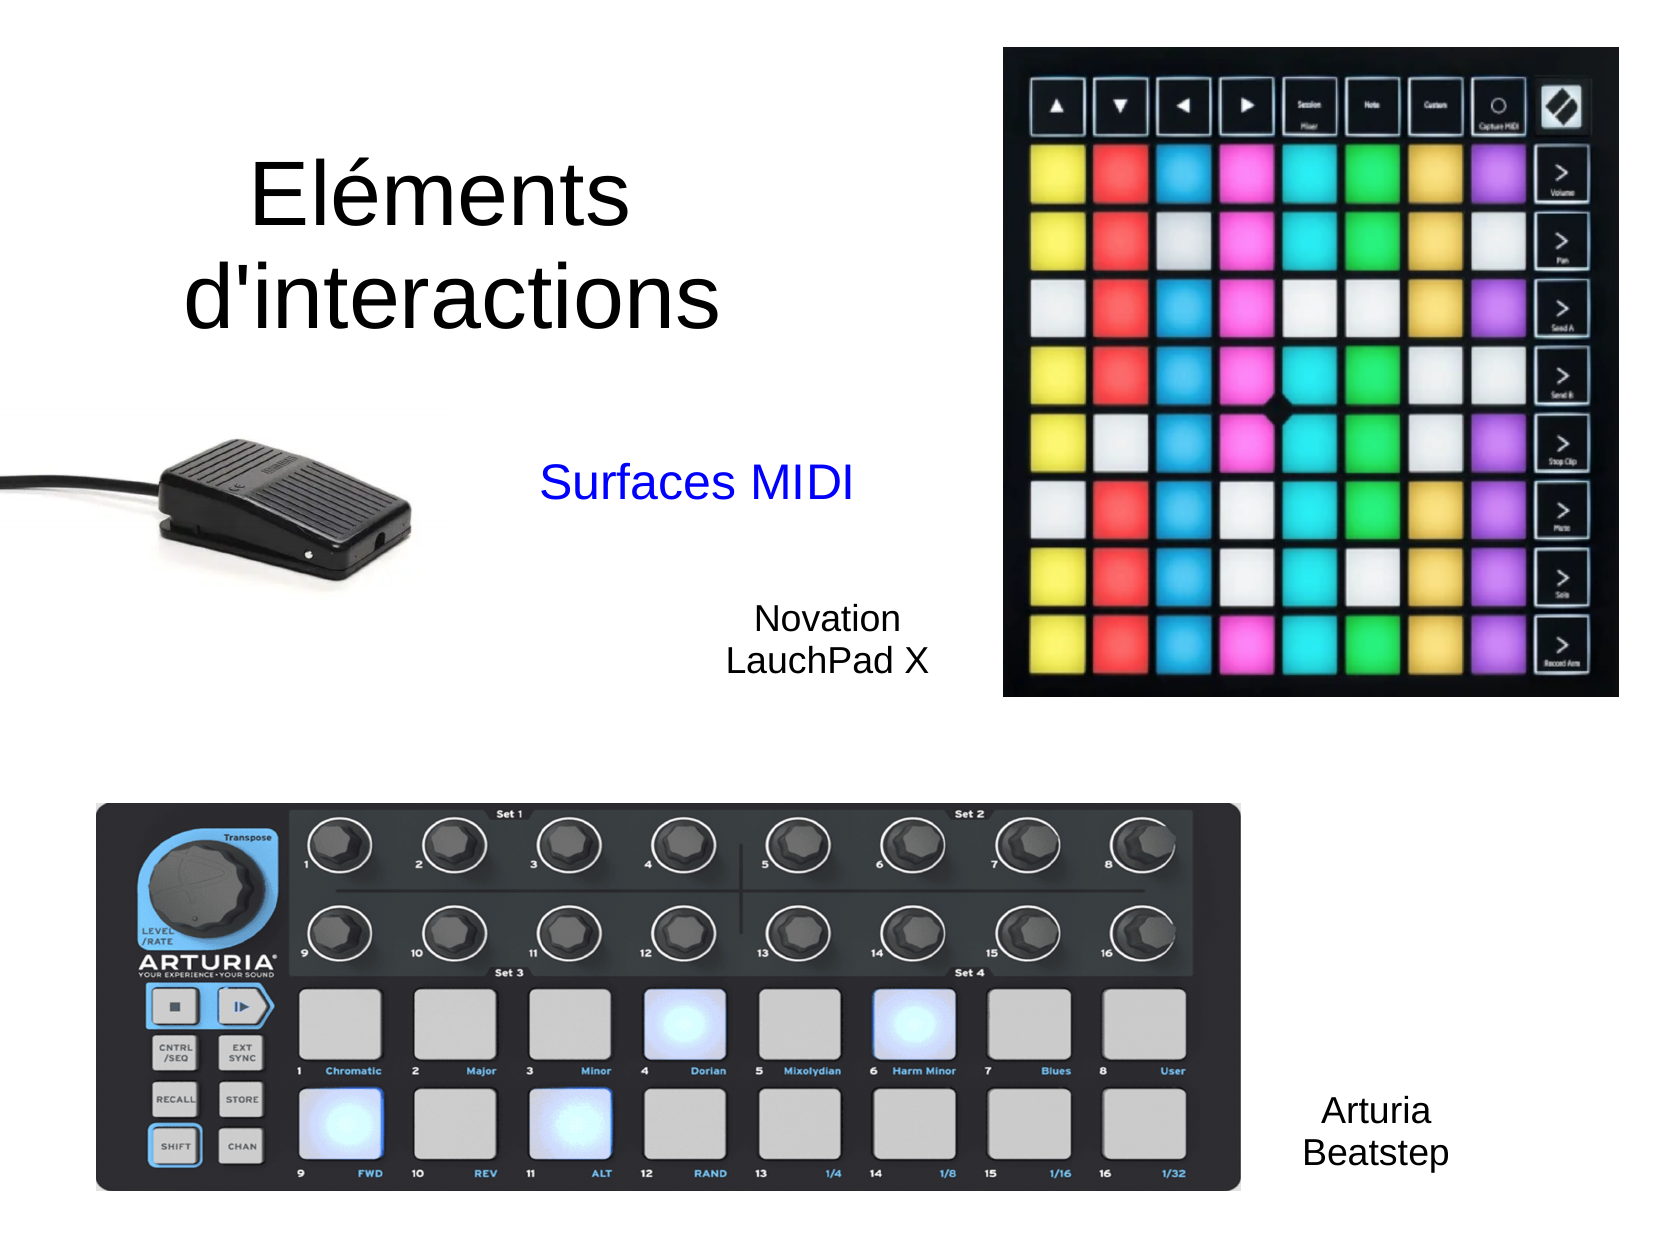

# Eléments d'interactions
Surfaces MIDI
Novation
LauchPad X
Arturia
Beatstep